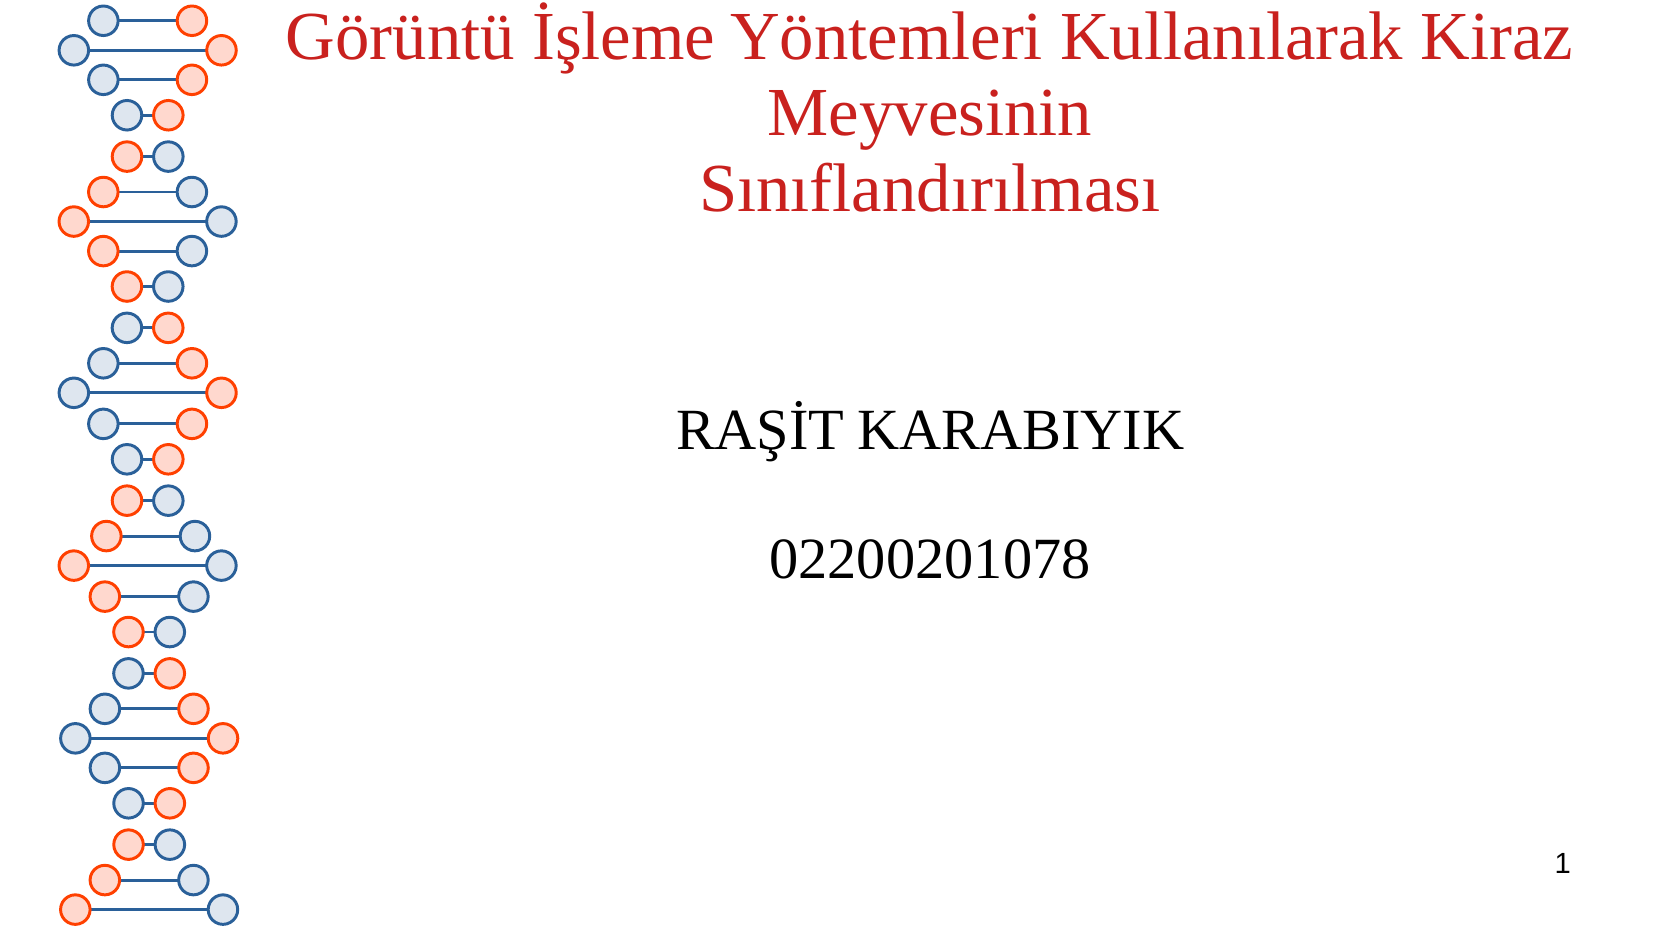

# Görüntü İşleme Yöntemleri Kullanılarak Kiraz Meyvesinin Sınıflandırılması
RAŞİT KARABIYIK
02200201078
1